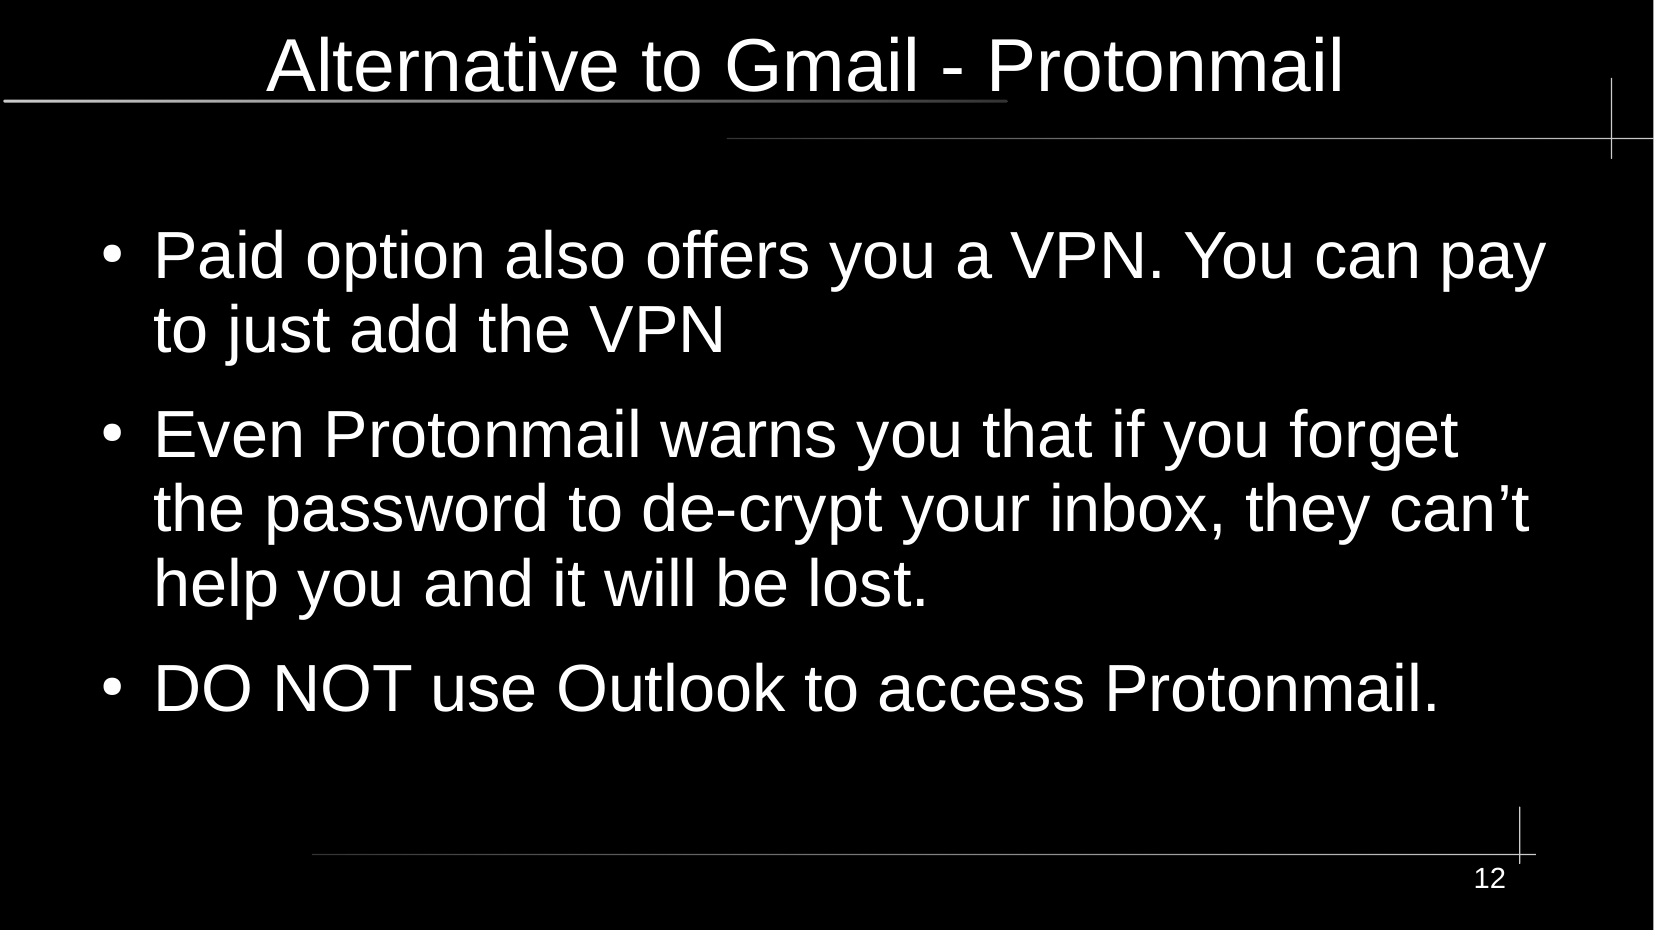

# Alternative to Gmail - Protonmail
Paid option also offers you a VPN. You can pay to just add the VPN
Even Protonmail warns you that if you forget the password to de-crypt your inbox, they can’t help you and it will be lost.
DO NOT use Outlook to access Protonmail.
12